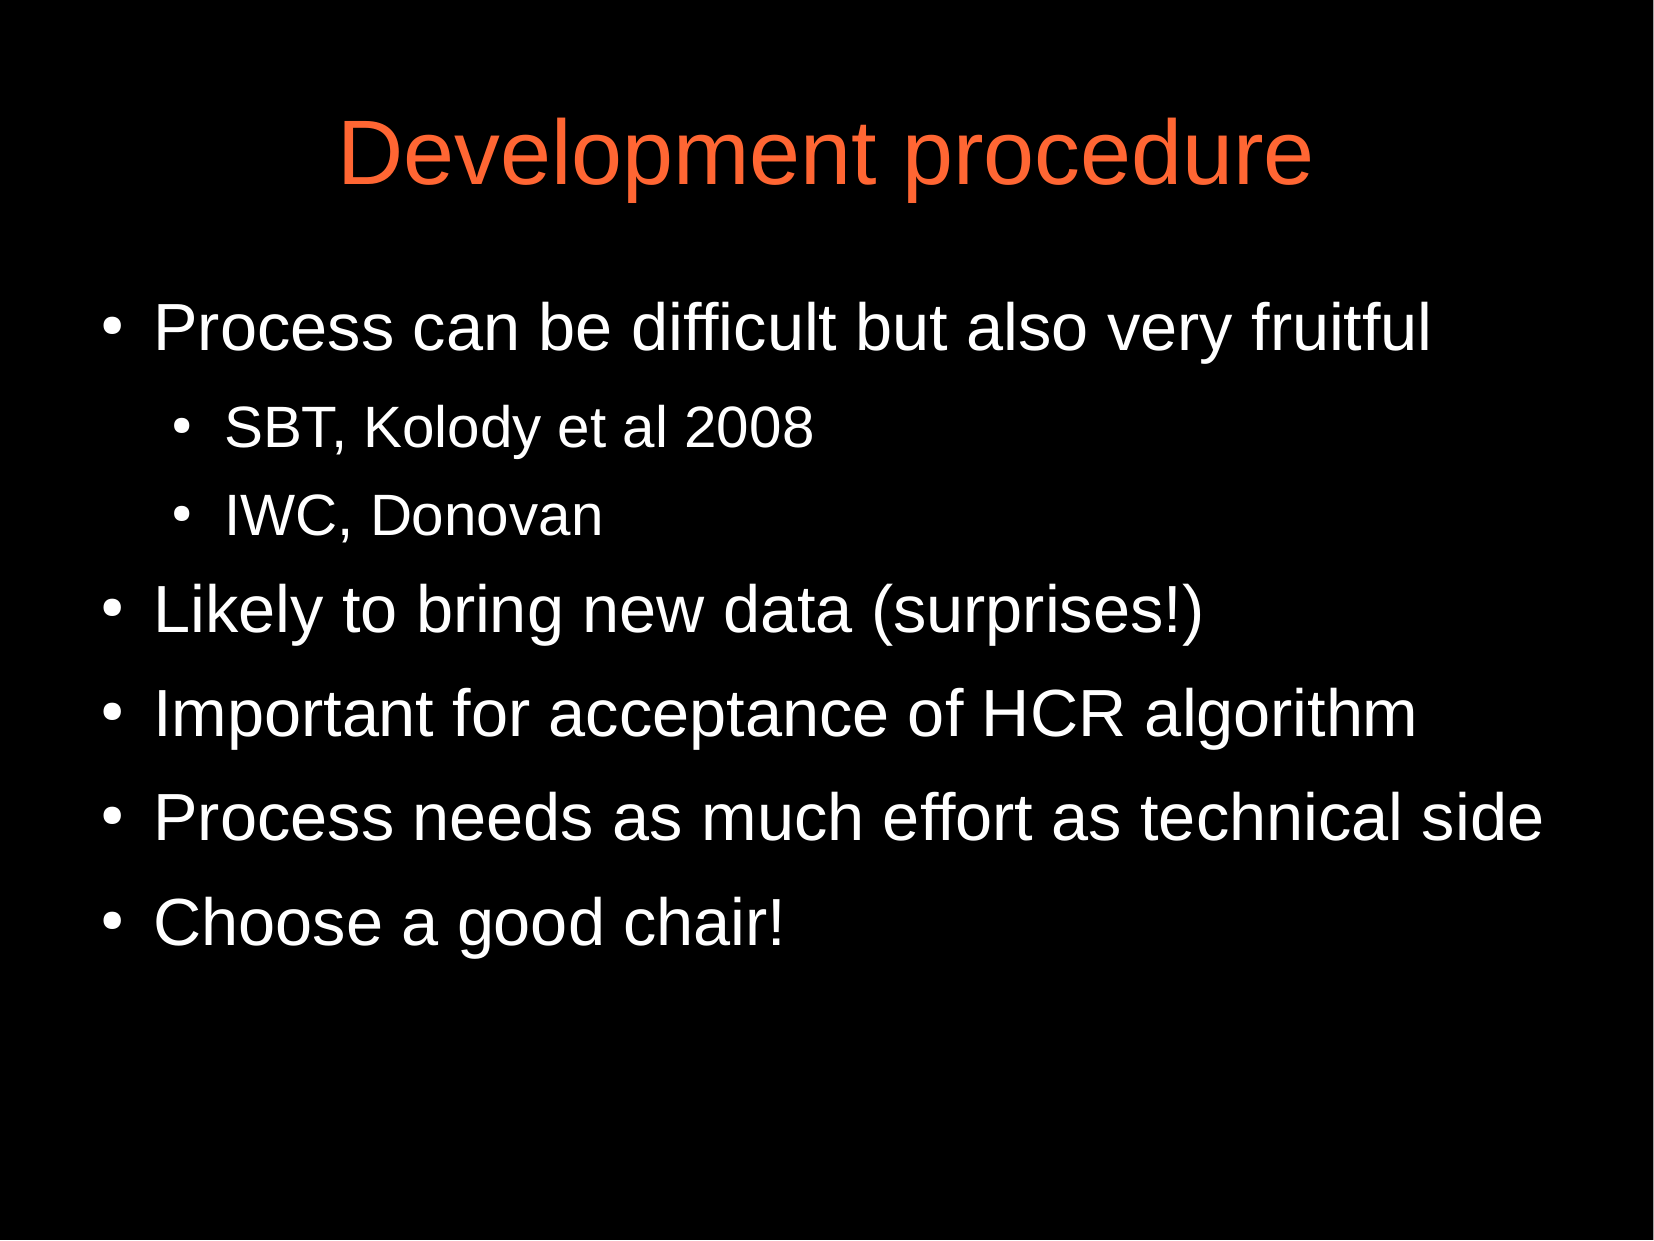

# Development procedure
Process can be difficult but also very fruitful
SBT, Kolody et al 2008
IWC, Donovan
Likely to bring new data (surprises!)
Important for acceptance of HCR algorithm
Process needs as much effort as technical side
Choose a good chair!